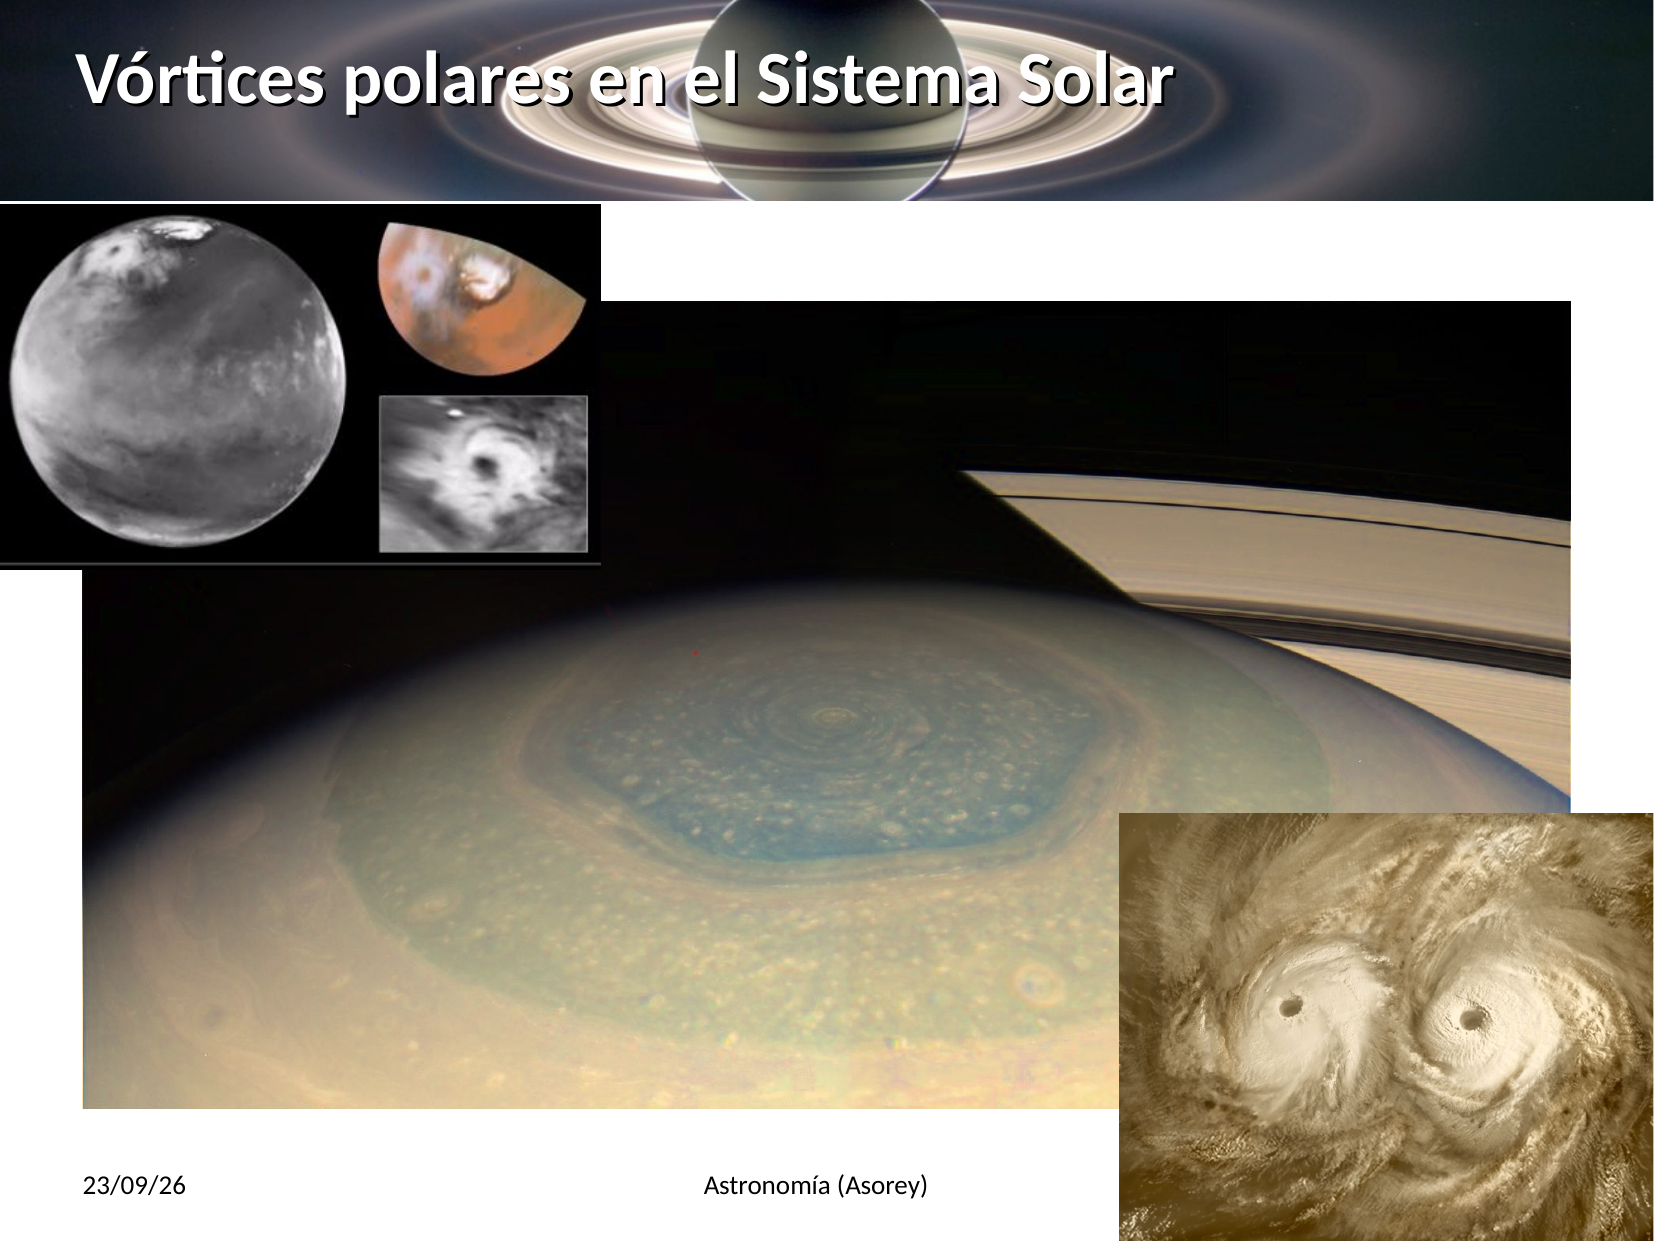

# Vórtices polares en el Sistema Solar
Astronomía (Asorey)
3